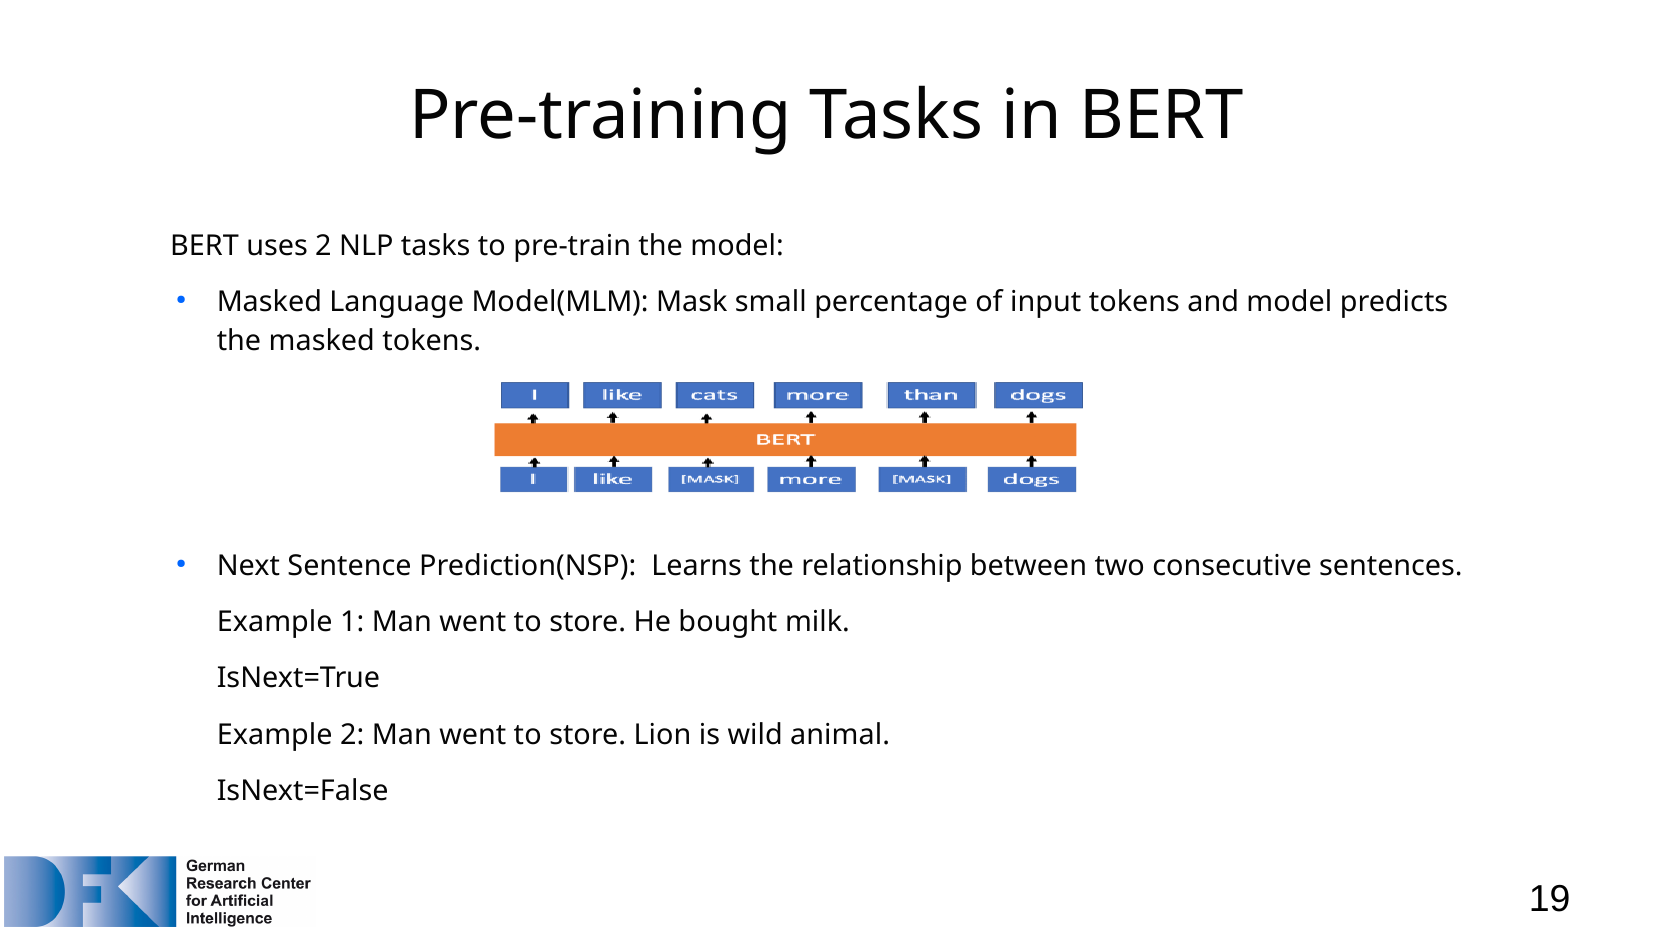

# Pre-training Tasks in BERT
BERT uses 2 NLP tasks to pre-train the model:
Masked Language Model(MLM): Mask small percentage of input tokens and model predicts the masked tokens.
Next Sentence Prediction(NSP): Learns the relationship between two consecutive sentences.
Example 1: Man went to store. He bought milk.
IsNext=True
Example 2: Man went to store. Lion is wild animal.
IsNext=False